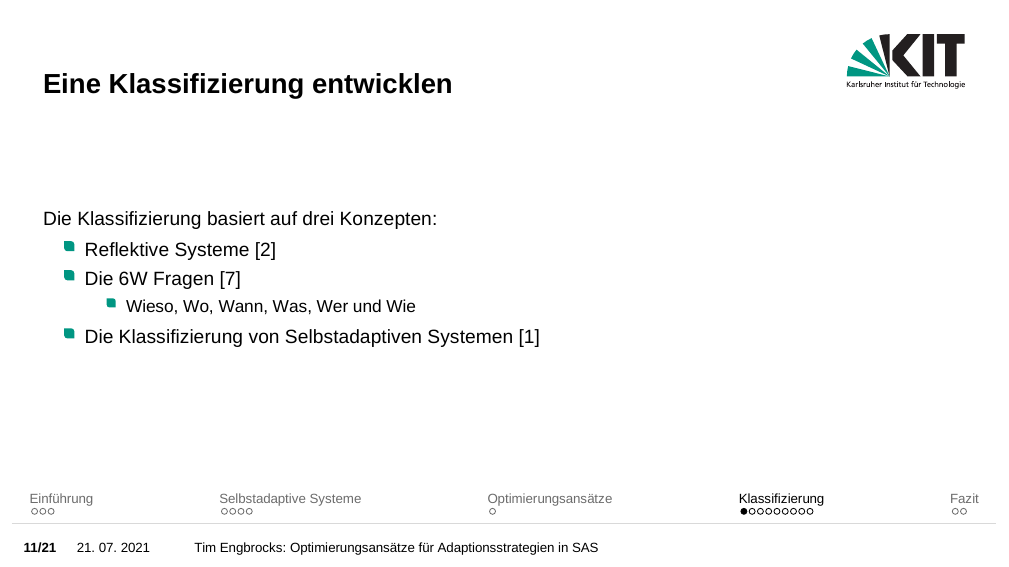

Eine Klassifizierung entwicklen
Die Klassifizierung basiert auf drei Konzepten:
Reflektive Systeme [2]
Die 6W Fragen [7]
Wieso, Wo, Wann, Was, Wer und Wie
Die Klassifizierung von Selbstadaptiven Systemen [1]
Einführung
Selbstadaptive Systeme
Optimierungsansätze
Klassifizierung
Fazit
11/21
21. 07. 2021
Tim Engbrocks: Optimierungsansätze für Adaptionsstrategien in SAS